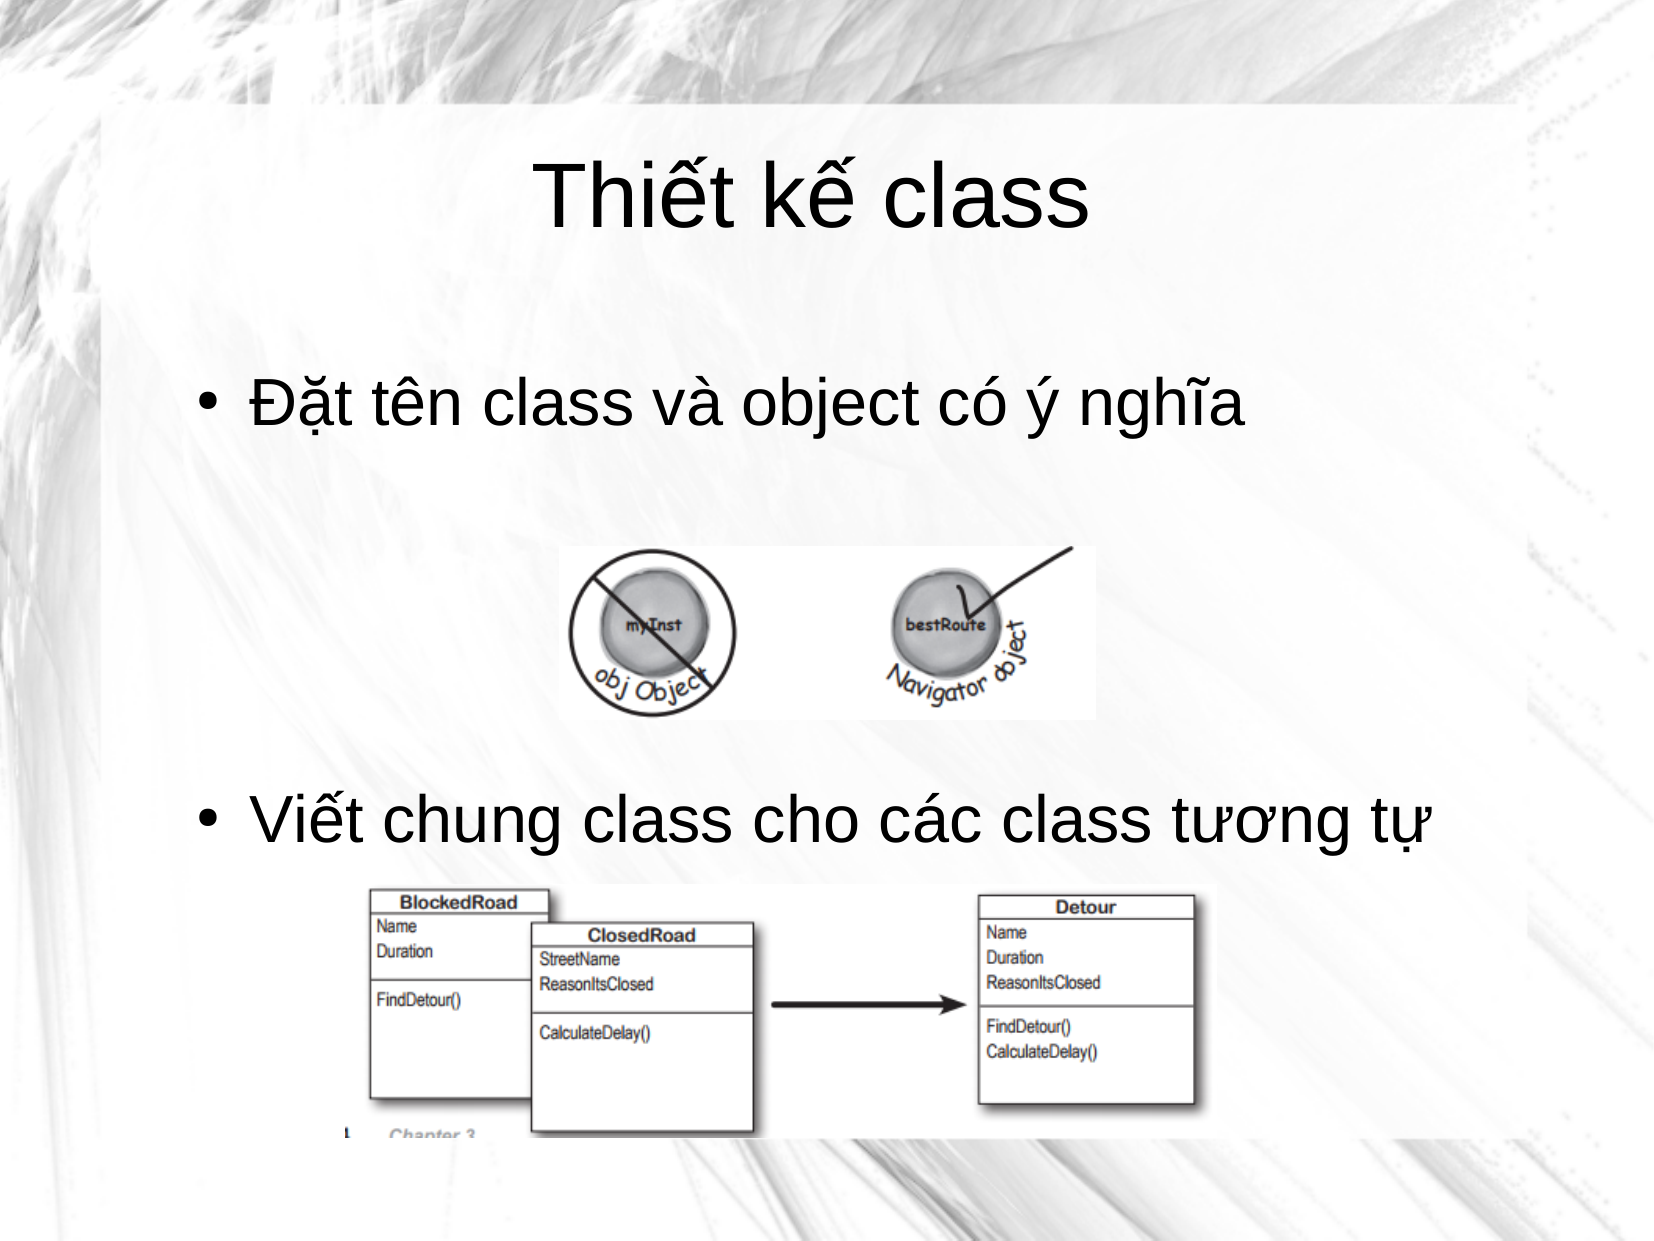

# Thiết kế class
Đặt tên class và object có ý nghĩa
Viết chung class cho các class tương tự